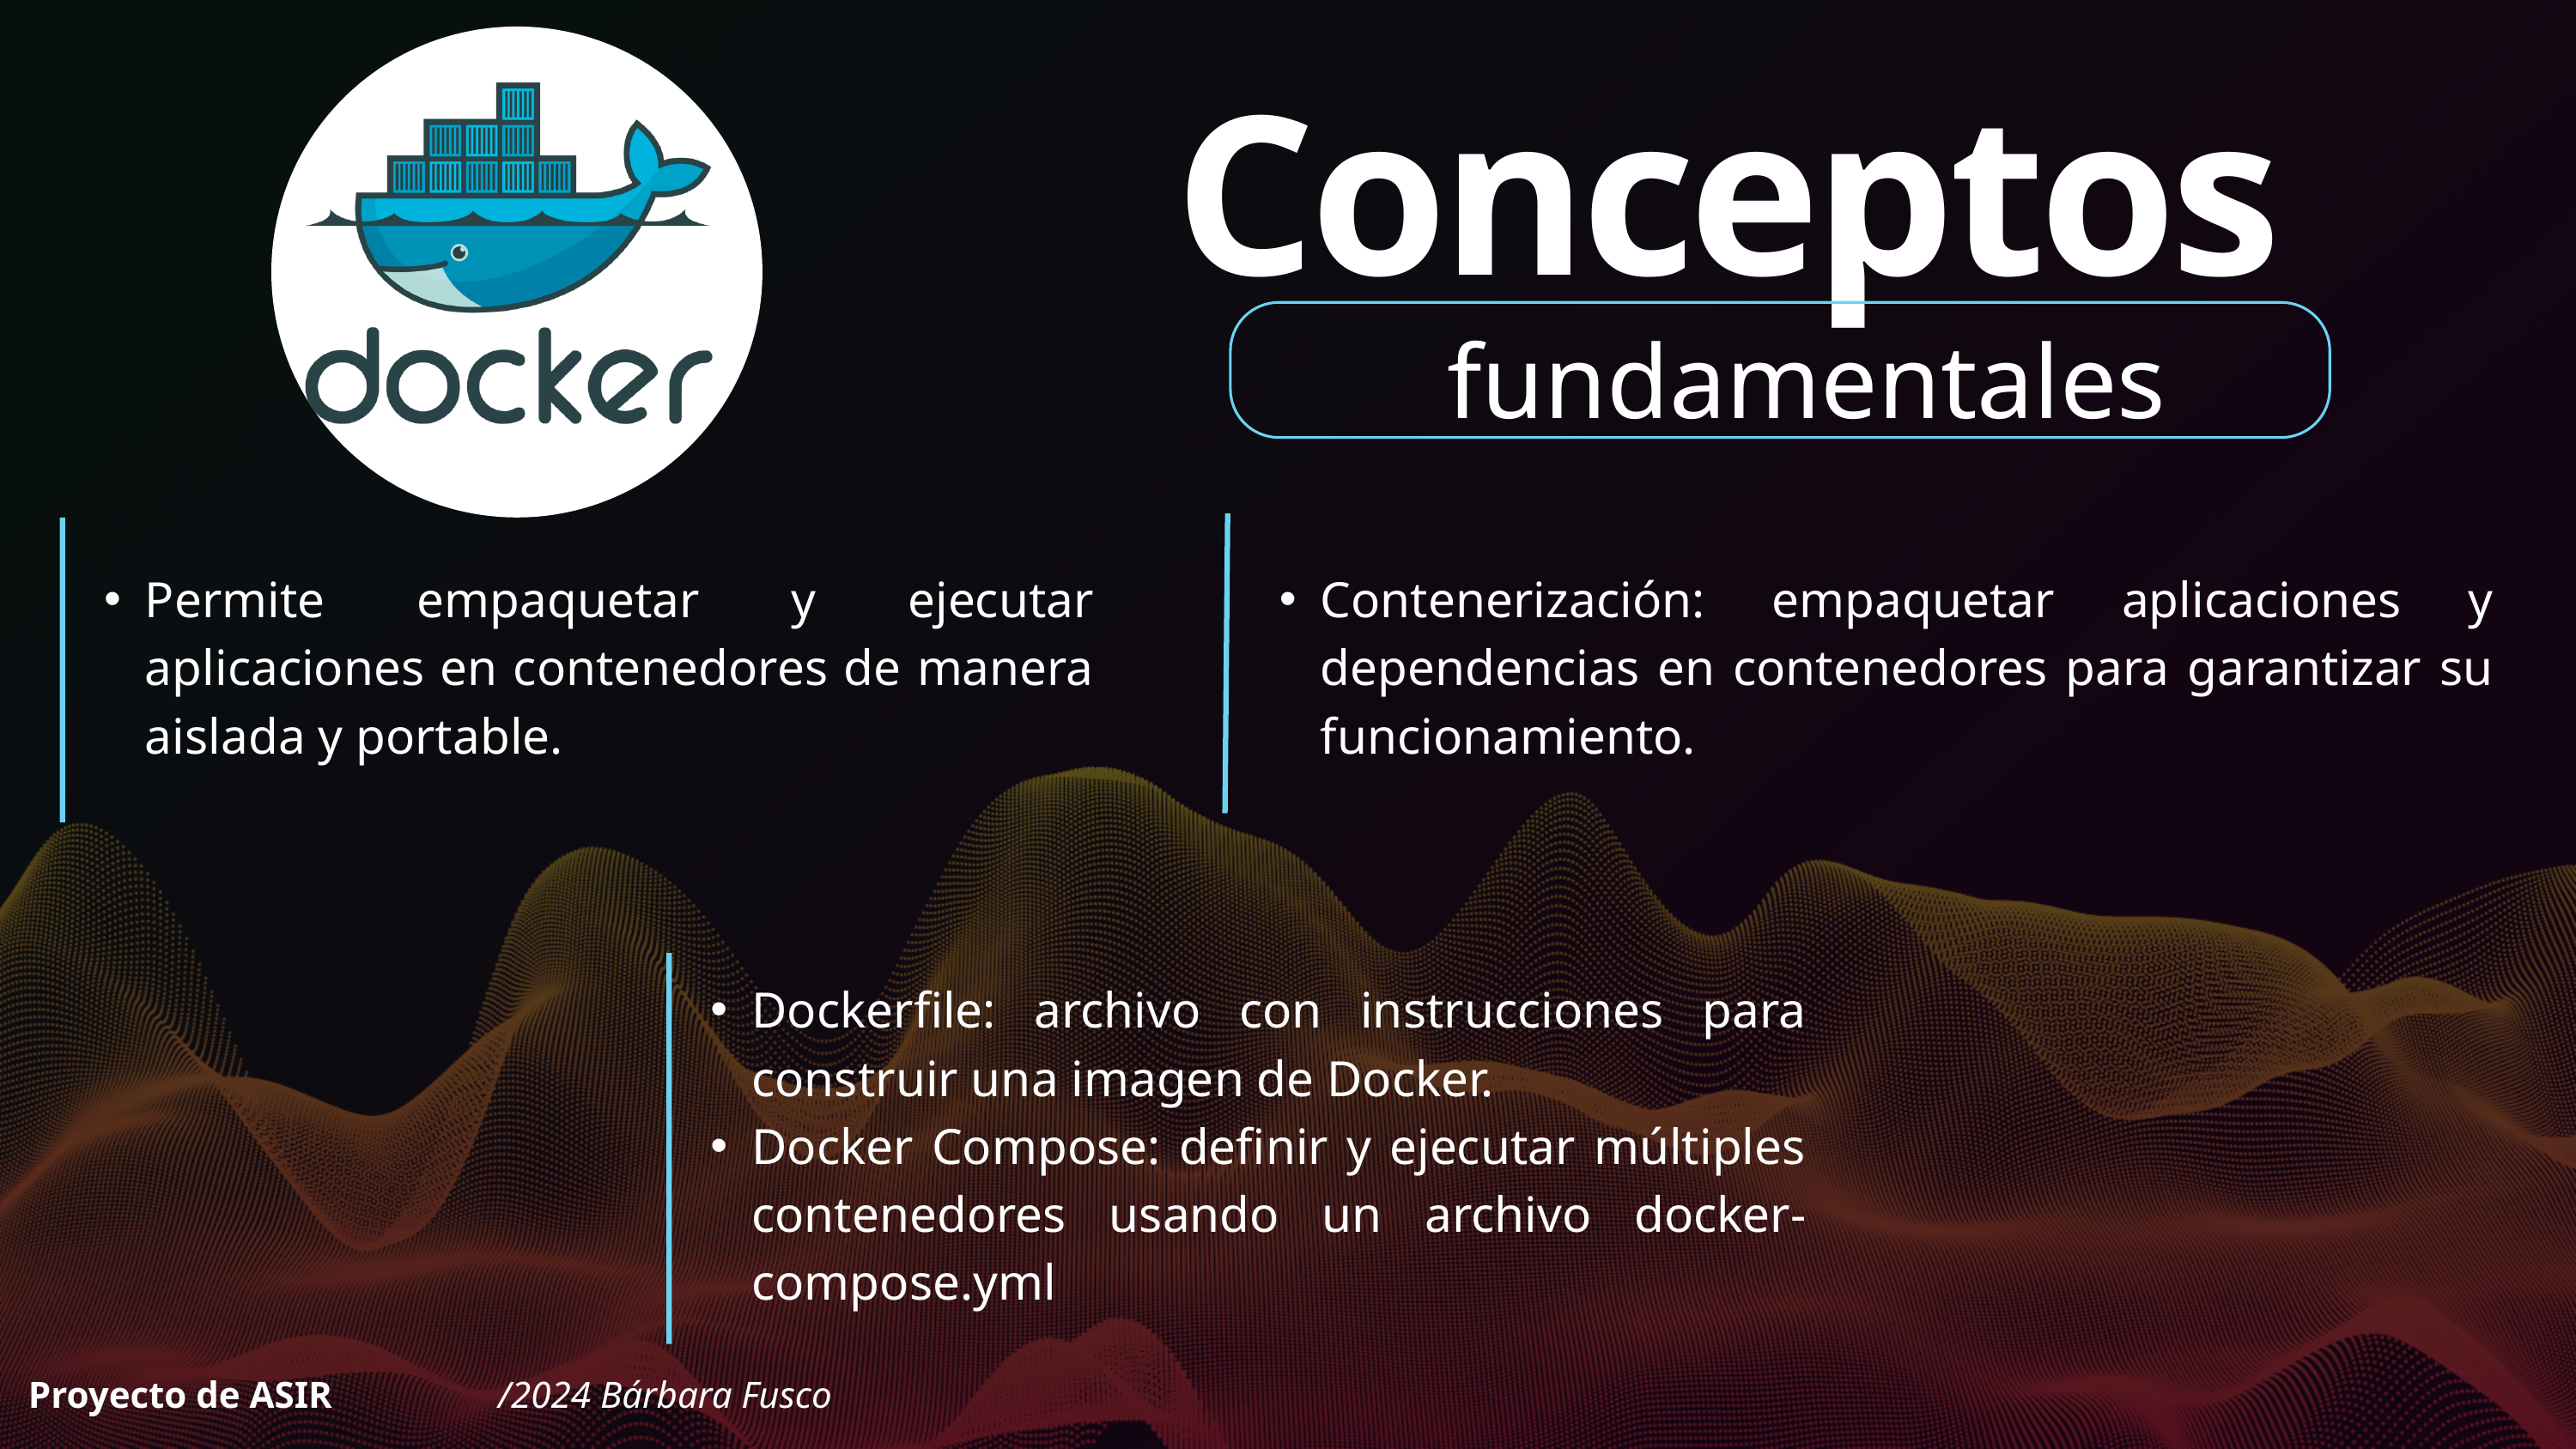

Conceptos
fundamentales
Permite empaquetar y ejecutar aplicaciones en contenedores de manera aislada y portable.
Contenerización: empaquetar aplicaciones y dependencias en contenedores para garantizar su funcionamiento.
Dockerfile: archivo con instrucciones para construir una imagen de Docker.
Docker Compose: definir y ejecutar múltiples contenedores usando un archivo docker-compose.yml
Proyecto de ASIR
/2024 Bárbara Fusco